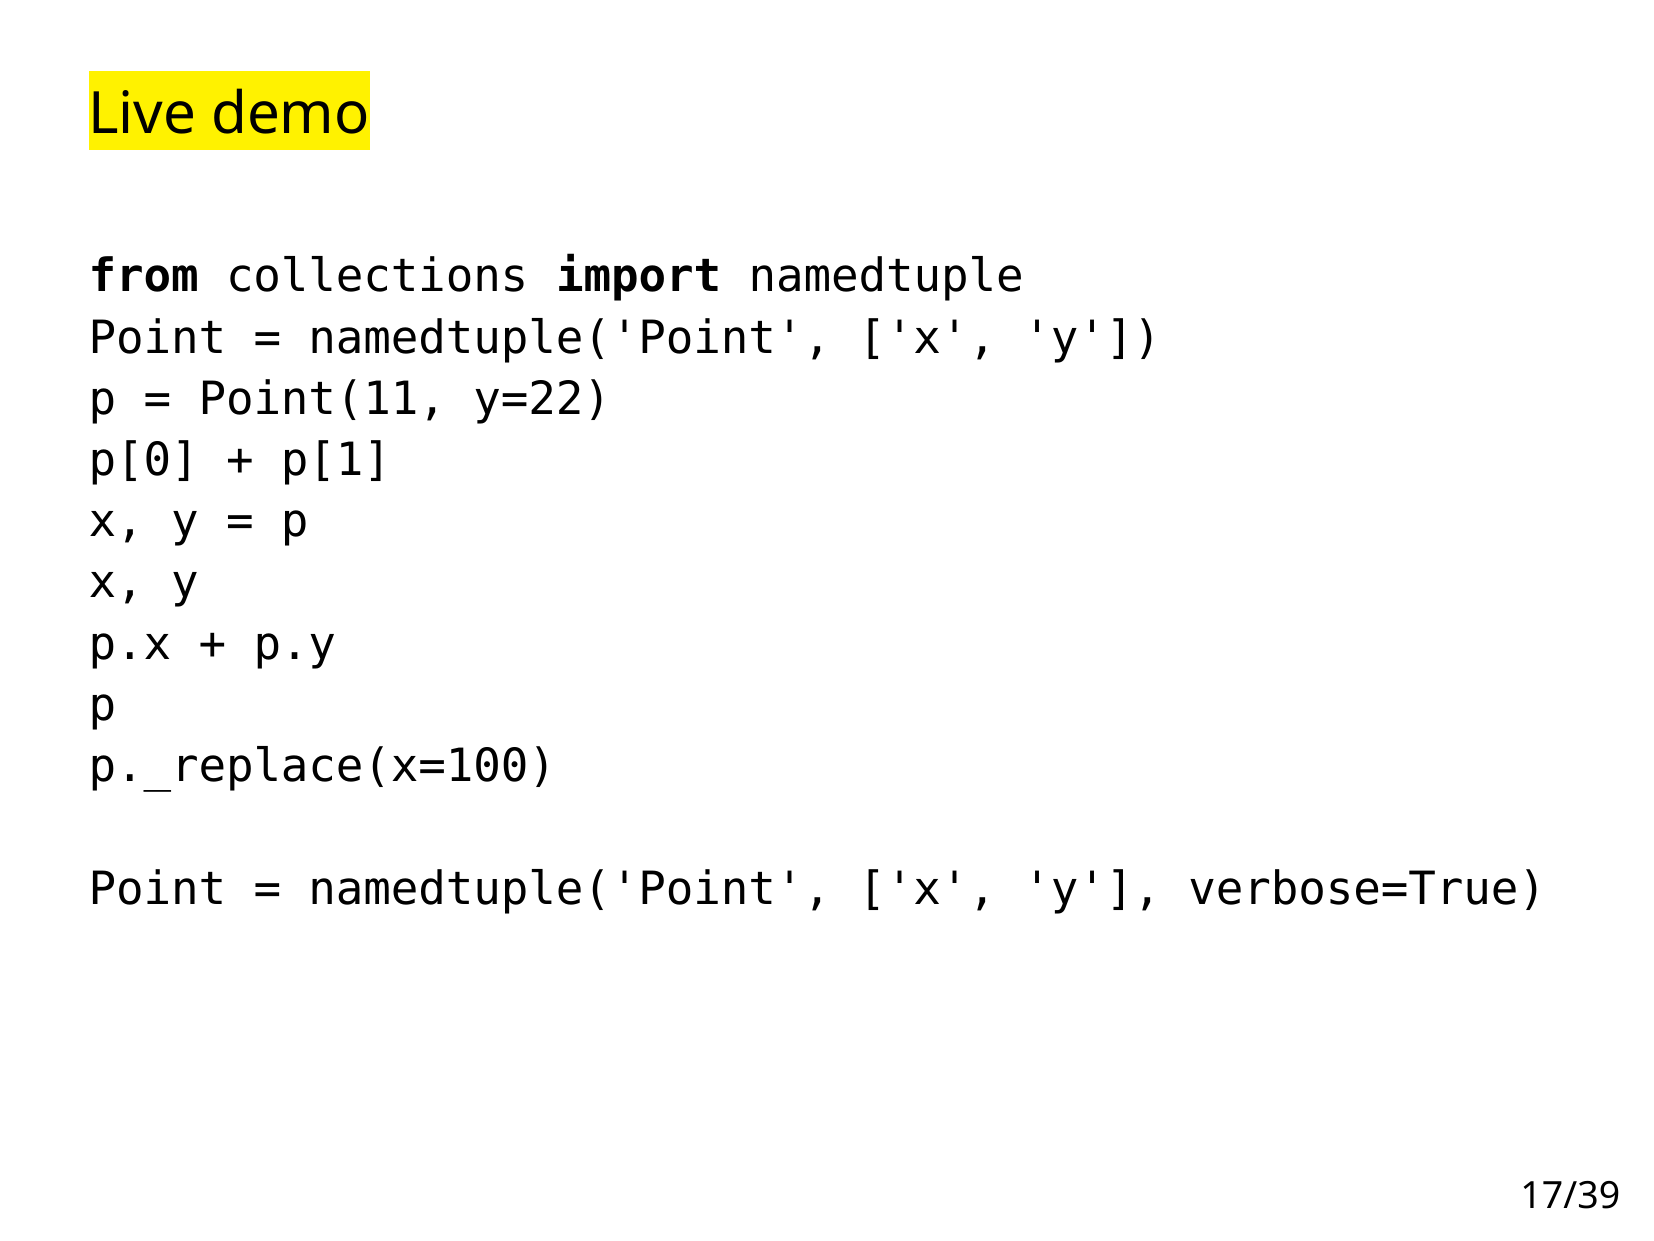

# Live demo
from collections import namedtuple
Point = namedtuple('Point', ['x', 'y'])
p = Point(11, y=22)
p[0] + p[1]
x, y = p
x, y
p.x + p.y
p
p._replace(x=100)
Point = namedtuple('Point', ['x', 'y'], verbose=True)